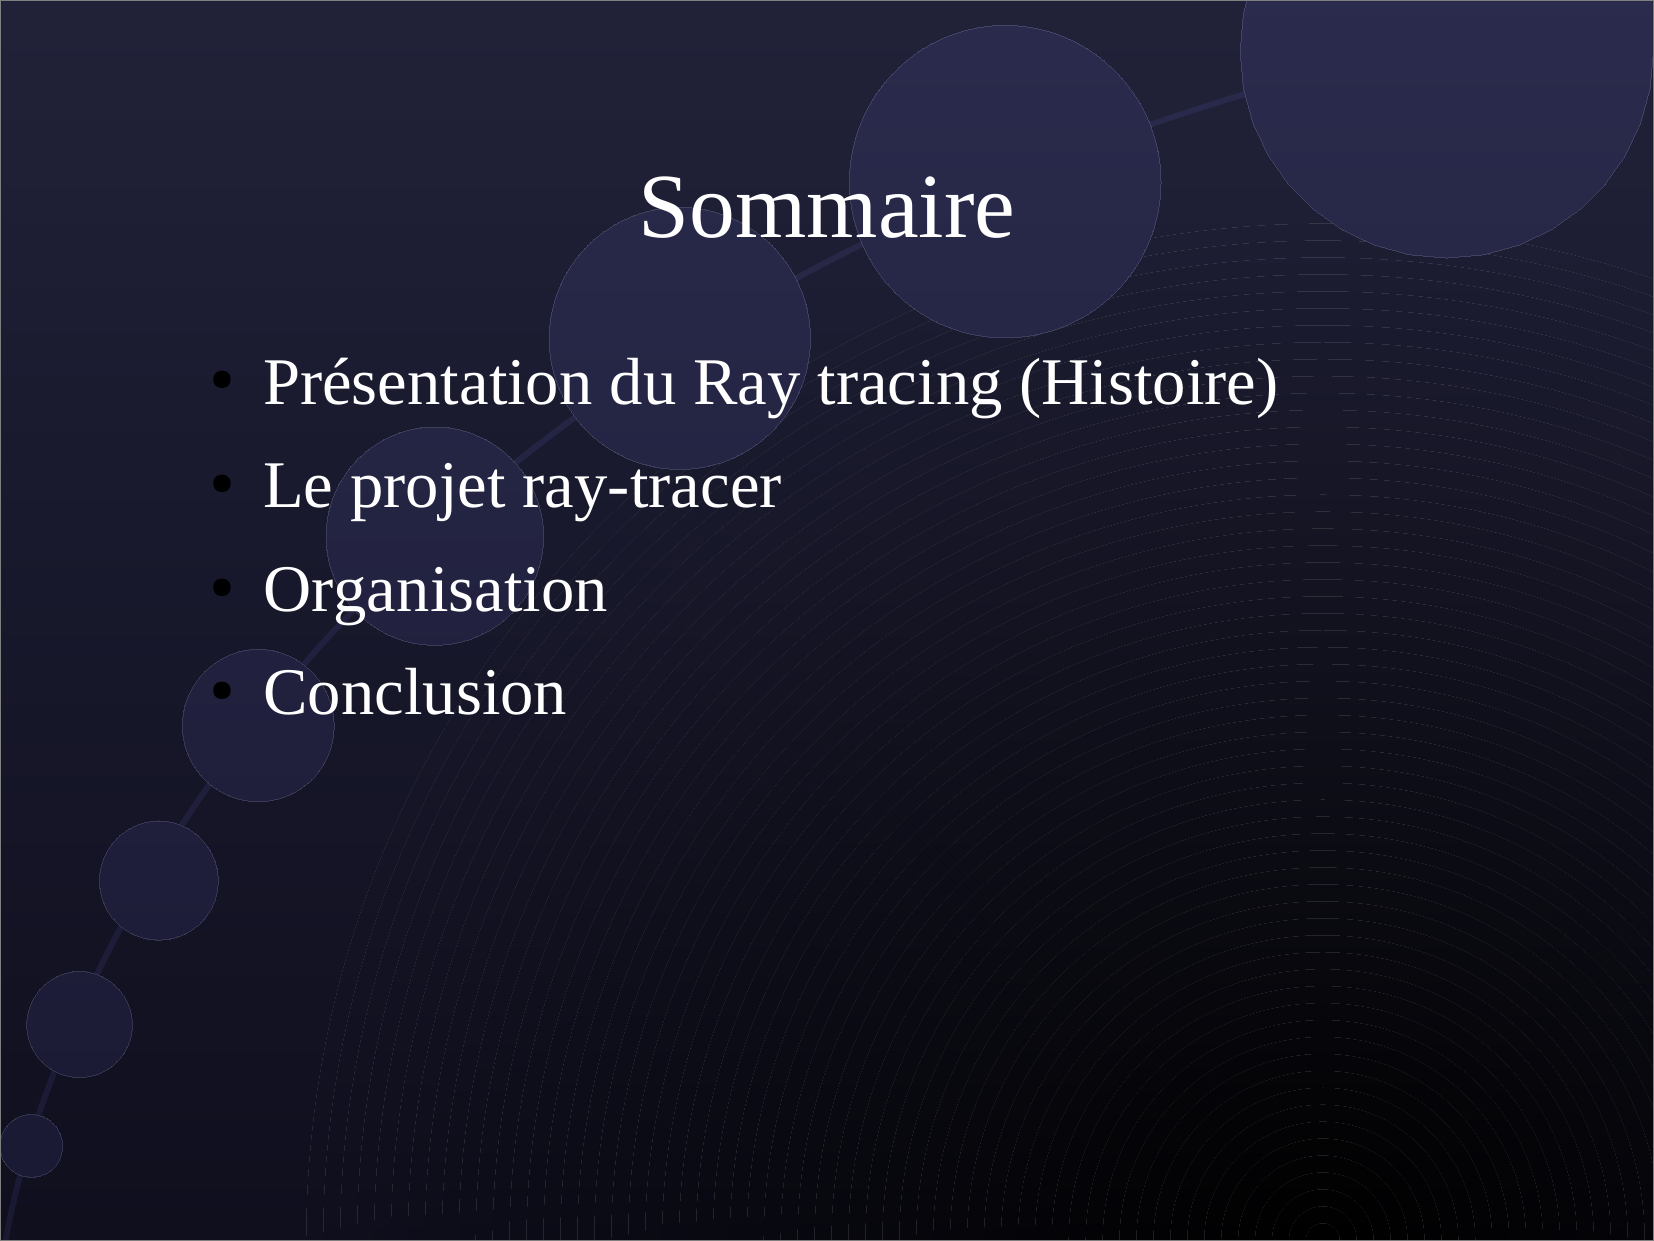

# Sommaire
Présentation du Ray tracing (Histoire)
Le projet ray-tracer
Organisation
Conclusion